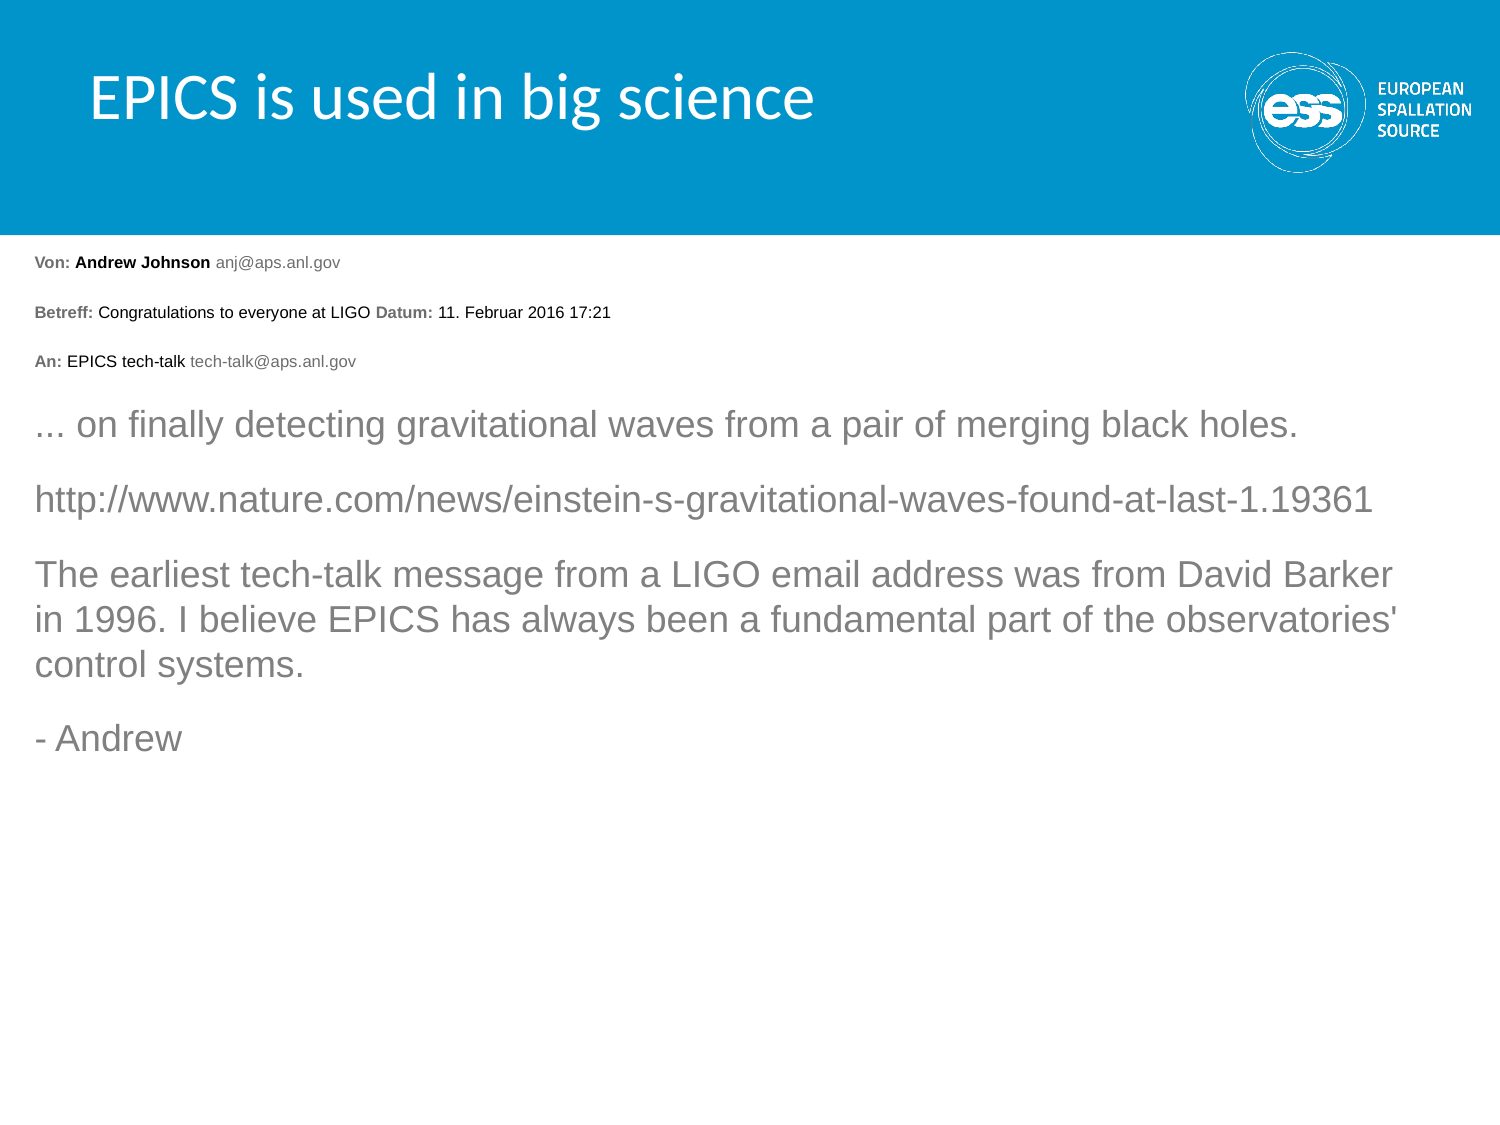

# EPICS is used in big science
Von: Andrew Johnson anj@aps.anl.gov
Betreff: Congratulations to everyone at LIGO Datum: 11. Februar 2016 17:21
An: EPICS tech-talk tech-talk@aps.anl.gov
... on finally detecting gravitational waves from a pair of merging black holes.
http://www.nature.com/news/einstein-s-gravitational-waves-found-at-last-1.19361
The earliest tech-talk message from a LIGO email address was from David Barker in 1996. I believe EPICS has always been a fundamental part of the observatories' control systems.
- Andrew